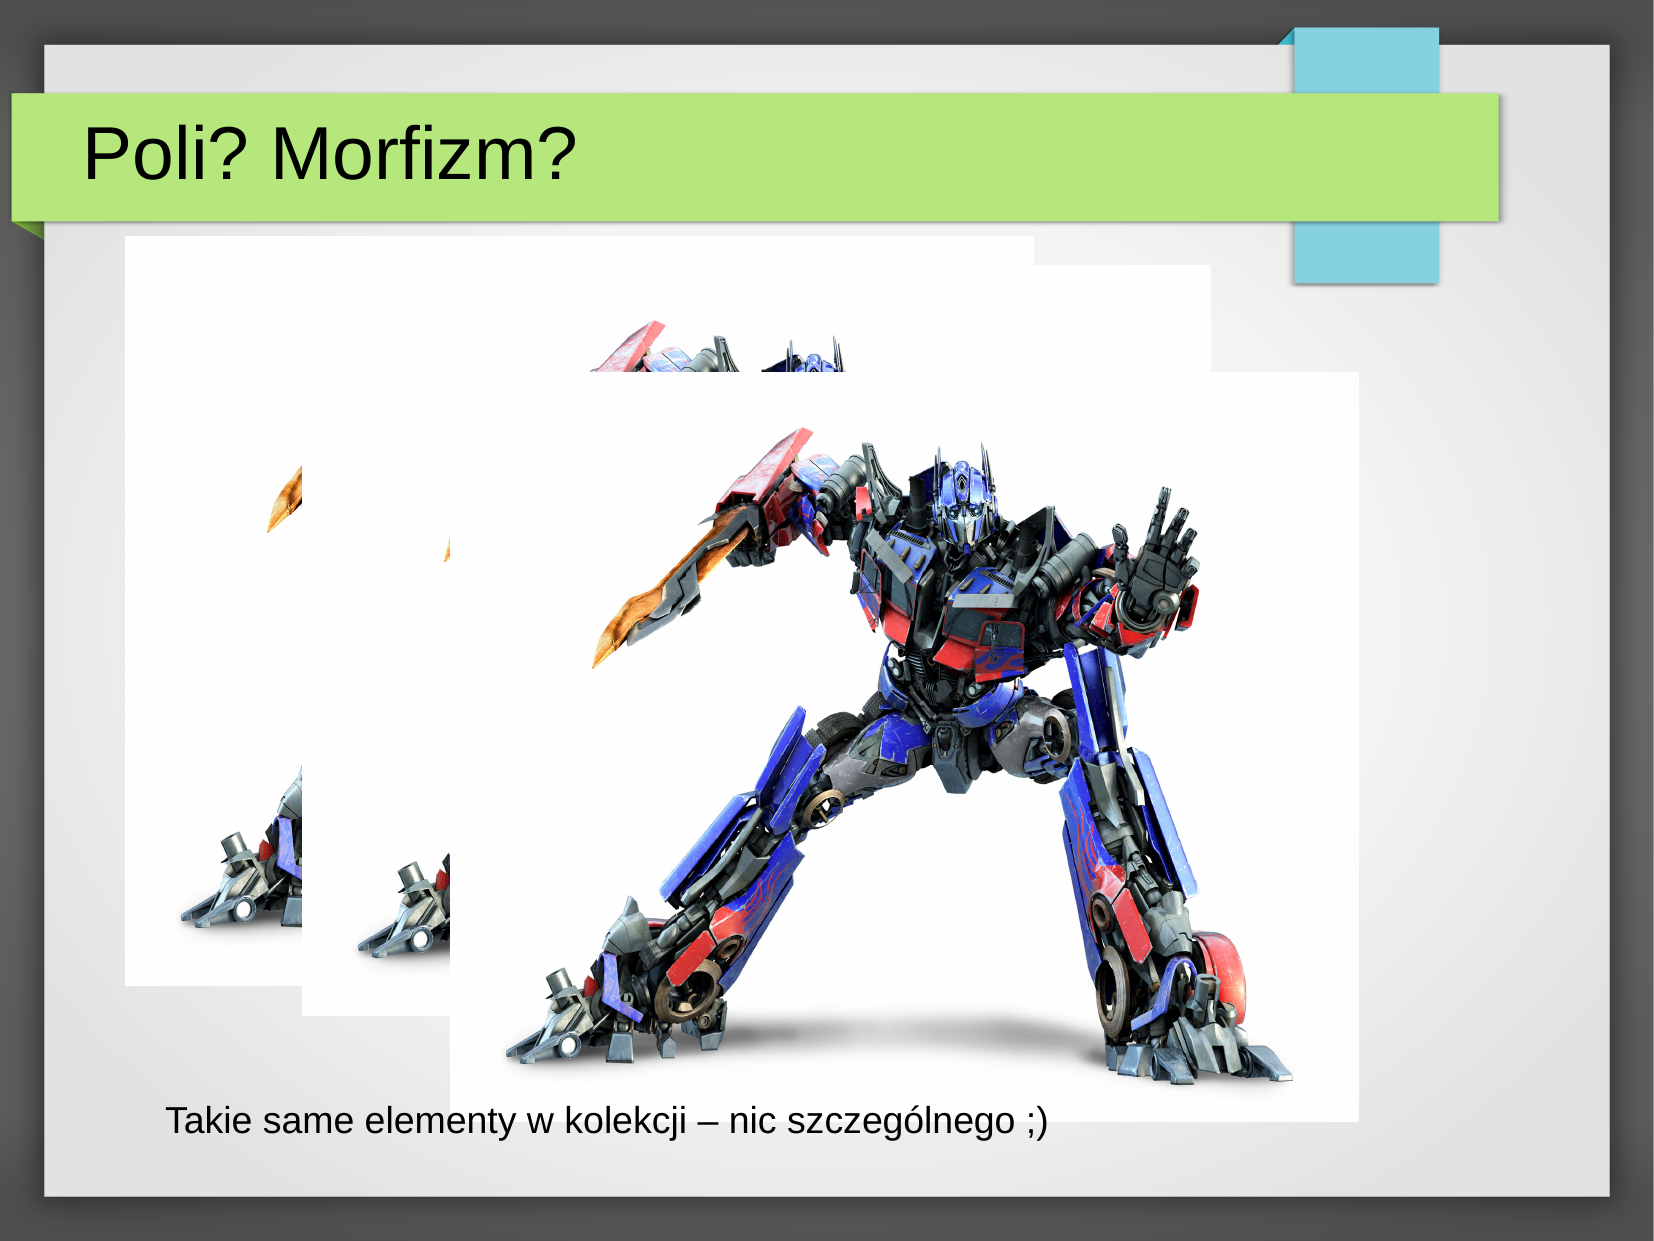

# Poli? Morfizm?
Takie same elementy w kolekcji – nic szczególnego ;)